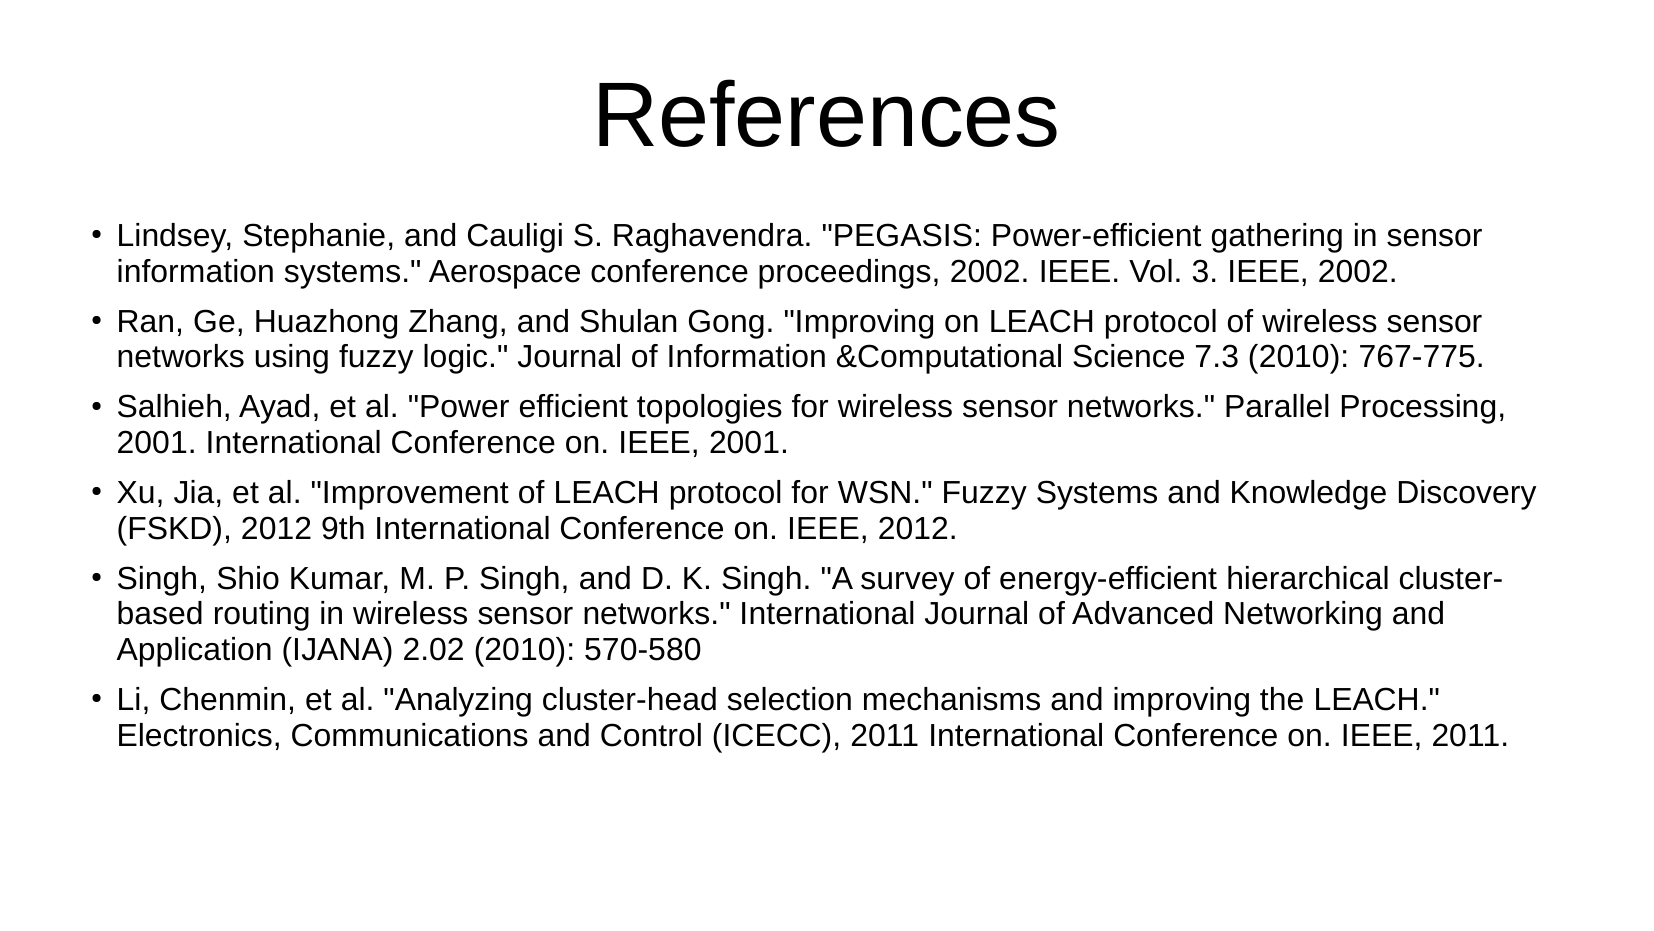

# References
Lindsey, Stephanie, and Cauligi S. Raghavendra. "PEGASIS: Power-efficient gathering in sensor information systems." Aerospace conference proceedings, 2002. IEEE. Vol. 3. IEEE, 2002.
Ran, Ge, Huazhong Zhang, and Shulan Gong. "Improving on LEACH protocol of wireless sensor networks using fuzzy logic." Journal of Information &Computational Science 7.3 (2010): 767-775.
Salhieh, Ayad, et al. "Power efficient topologies for wireless sensor networks." Parallel Processing, 2001. International Conference on. IEEE, 2001.
Xu, Jia, et al. "Improvement of LEACH protocol for WSN." Fuzzy Systems and Knowledge Discovery (FSKD), 2012 9th International Conference on. IEEE, 2012.
Singh, Shio Kumar, M. P. Singh, and D. K. Singh. "A survey of energy-efficient hierarchical cluster-based routing in wireless sensor networks." International Journal of Advanced Networking and Application (IJANA) 2.02 (2010): 570-580
Li, Chenmin, et al. "Analyzing cluster-head selection mechanisms and improving the LEACH." Electronics, Communications and Control (ICECC), 2011 International Conference on. IEEE, 2011.